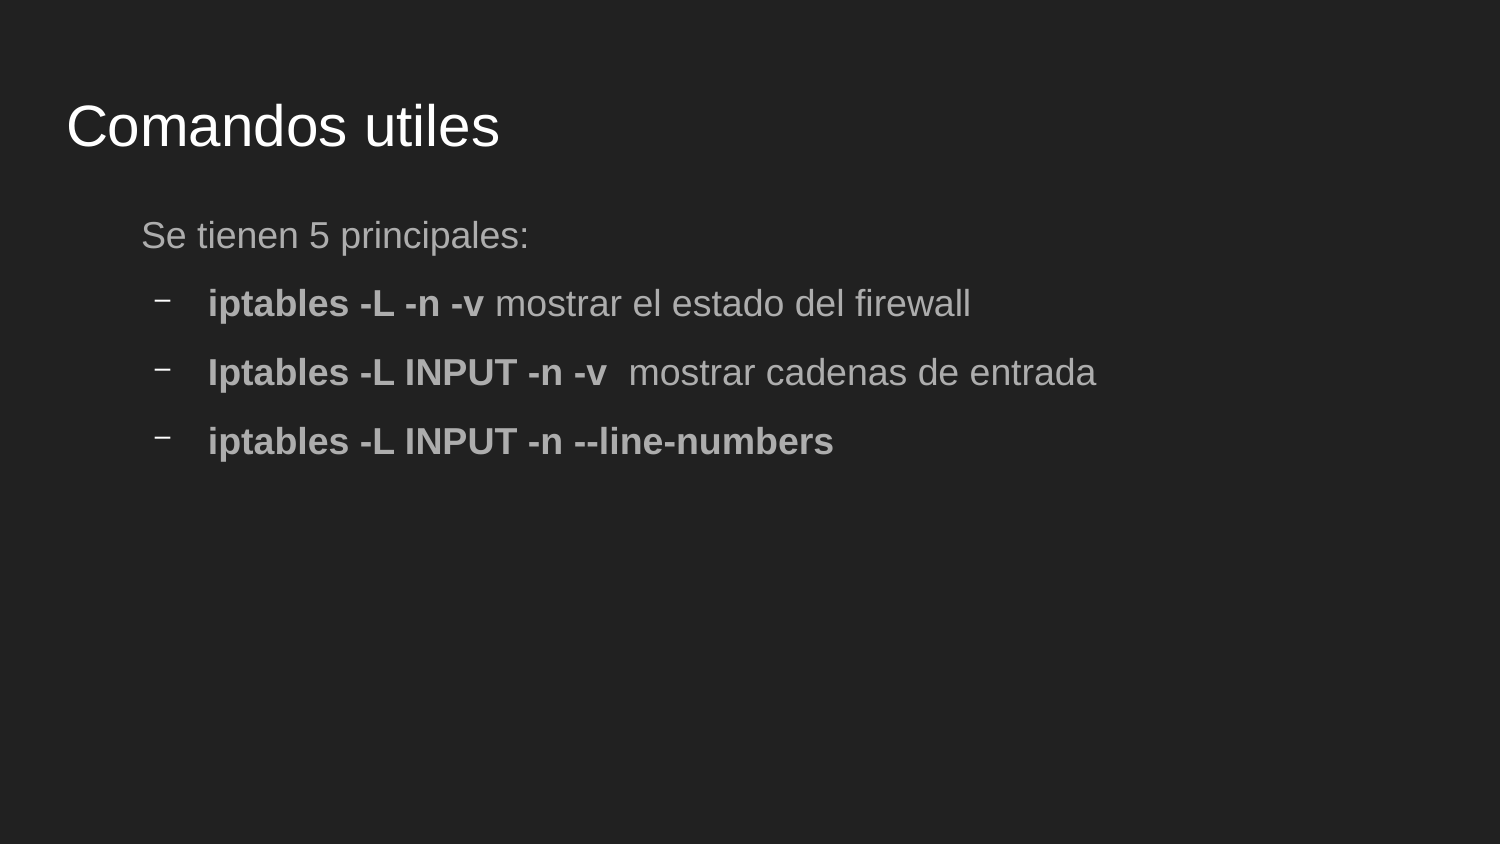

# Comandos utiles
Se tienen 5 principales:
iptables -L -n -v mostrar el estado del firewall
Iptables -L INPUT -n -v mostrar cadenas de entrada
iptables -L INPUT -n --line-numbers